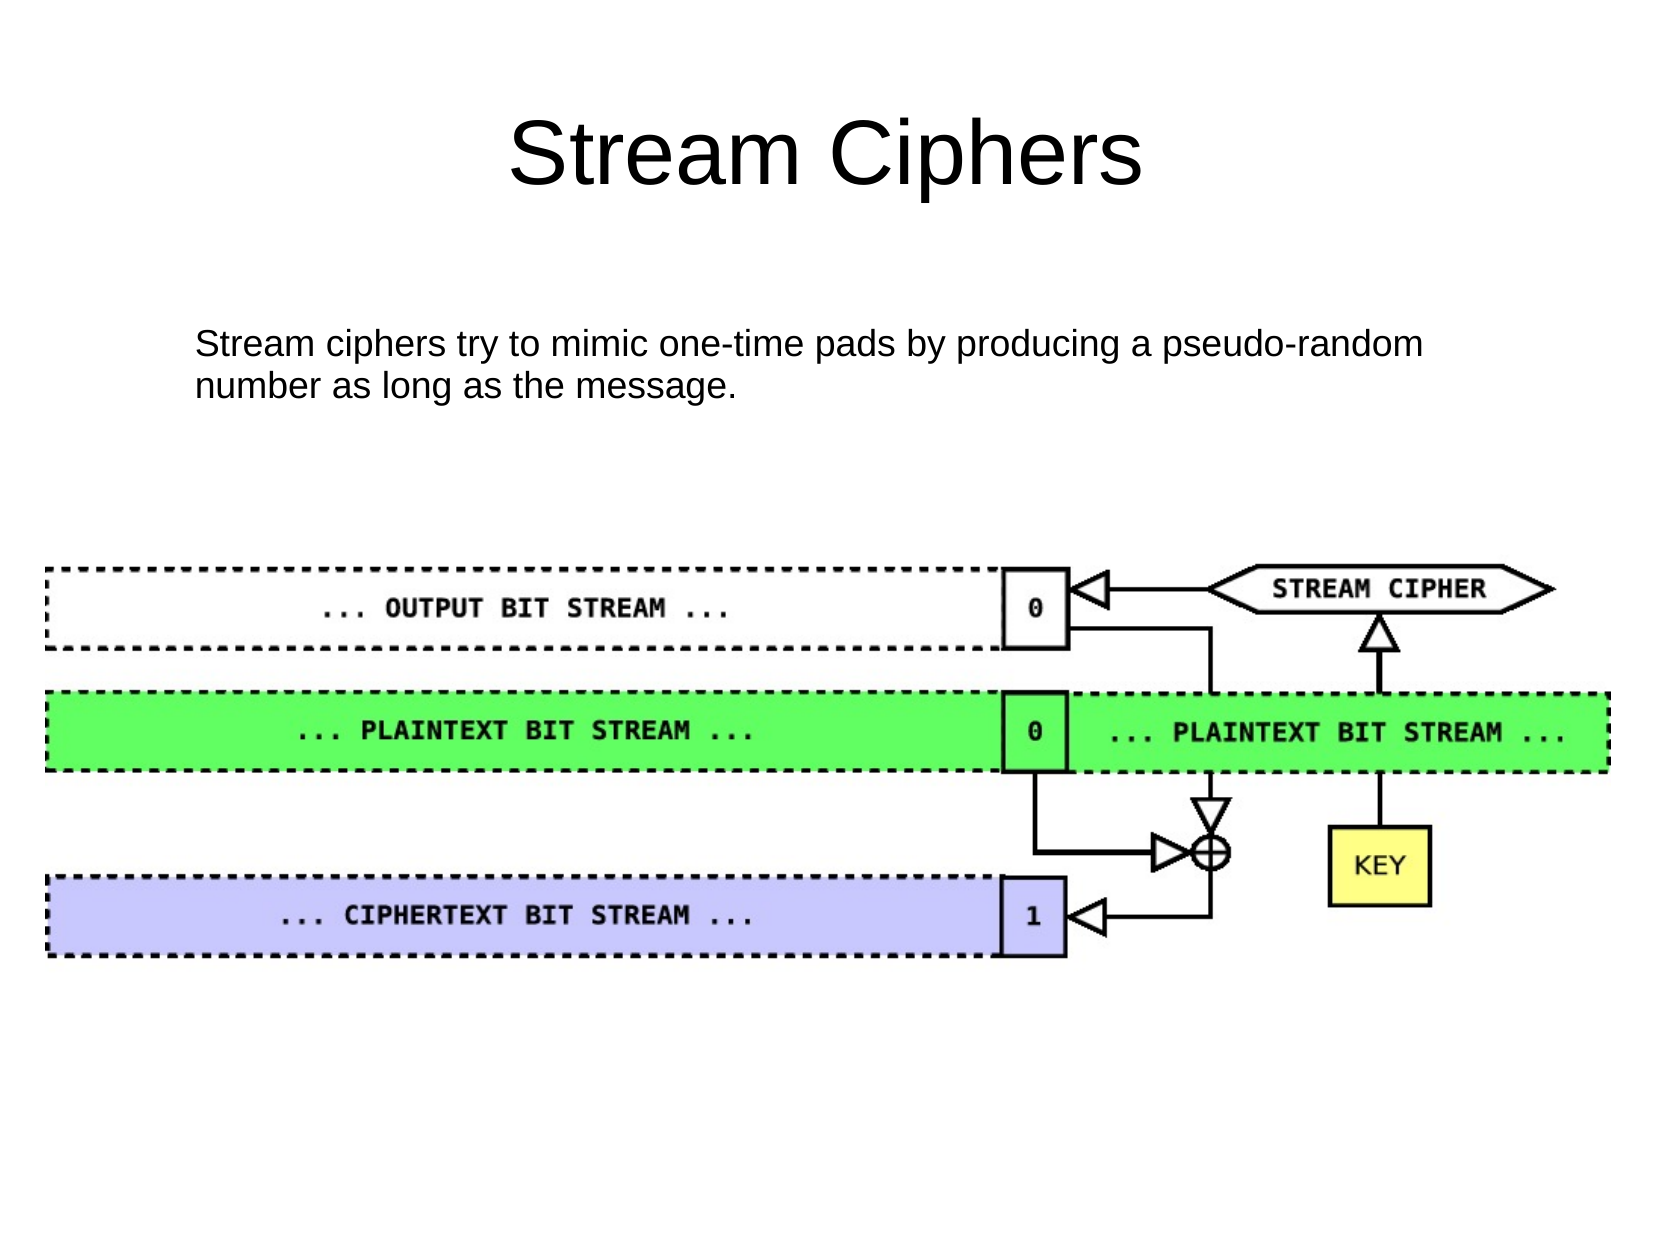

# Stream Ciphers
Stream ciphers try to mimic one-time pads by producing a pseudo-random
number as long as the message.